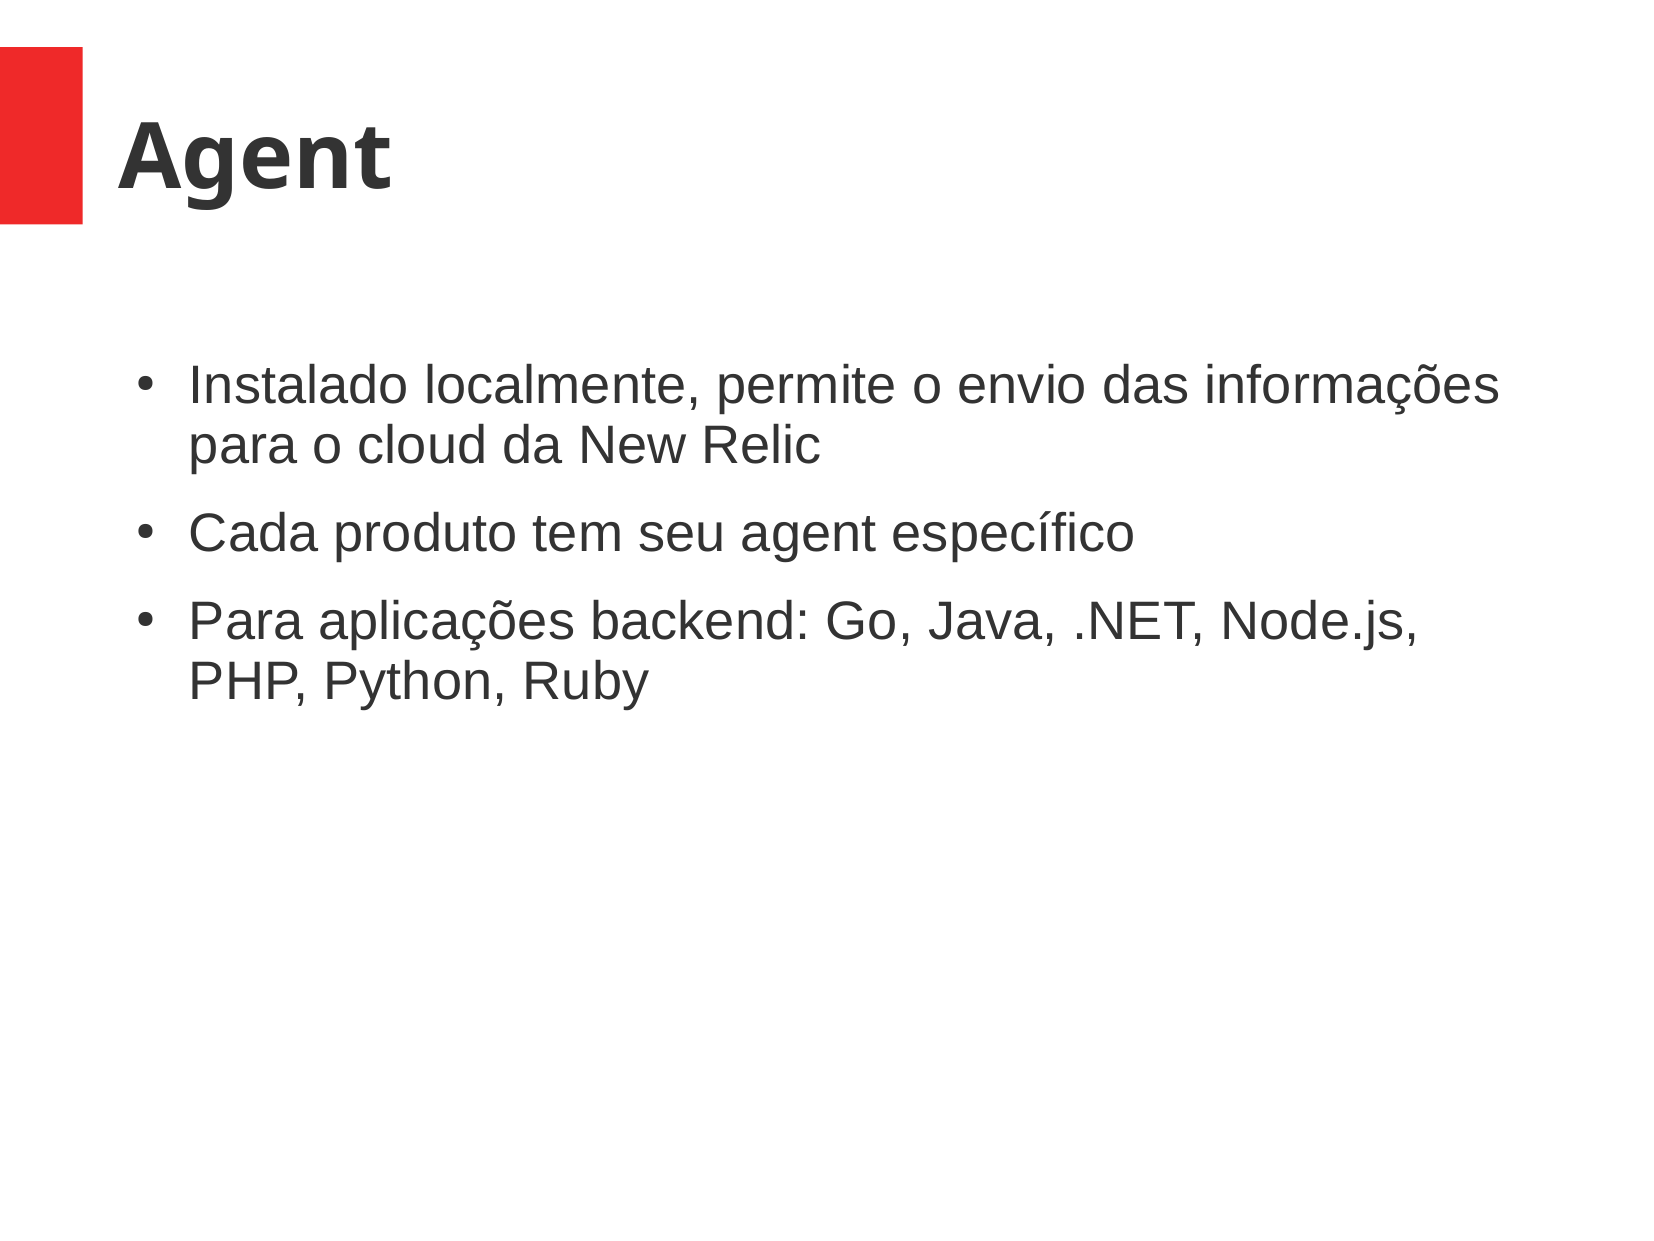

# Agent
Instalado localmente, permite o envio das informações para o cloud da New Relic
Cada produto tem seu agent específico
Para aplicações backend: Go, Java, .NET, Node.js, PHP, Python, Ruby